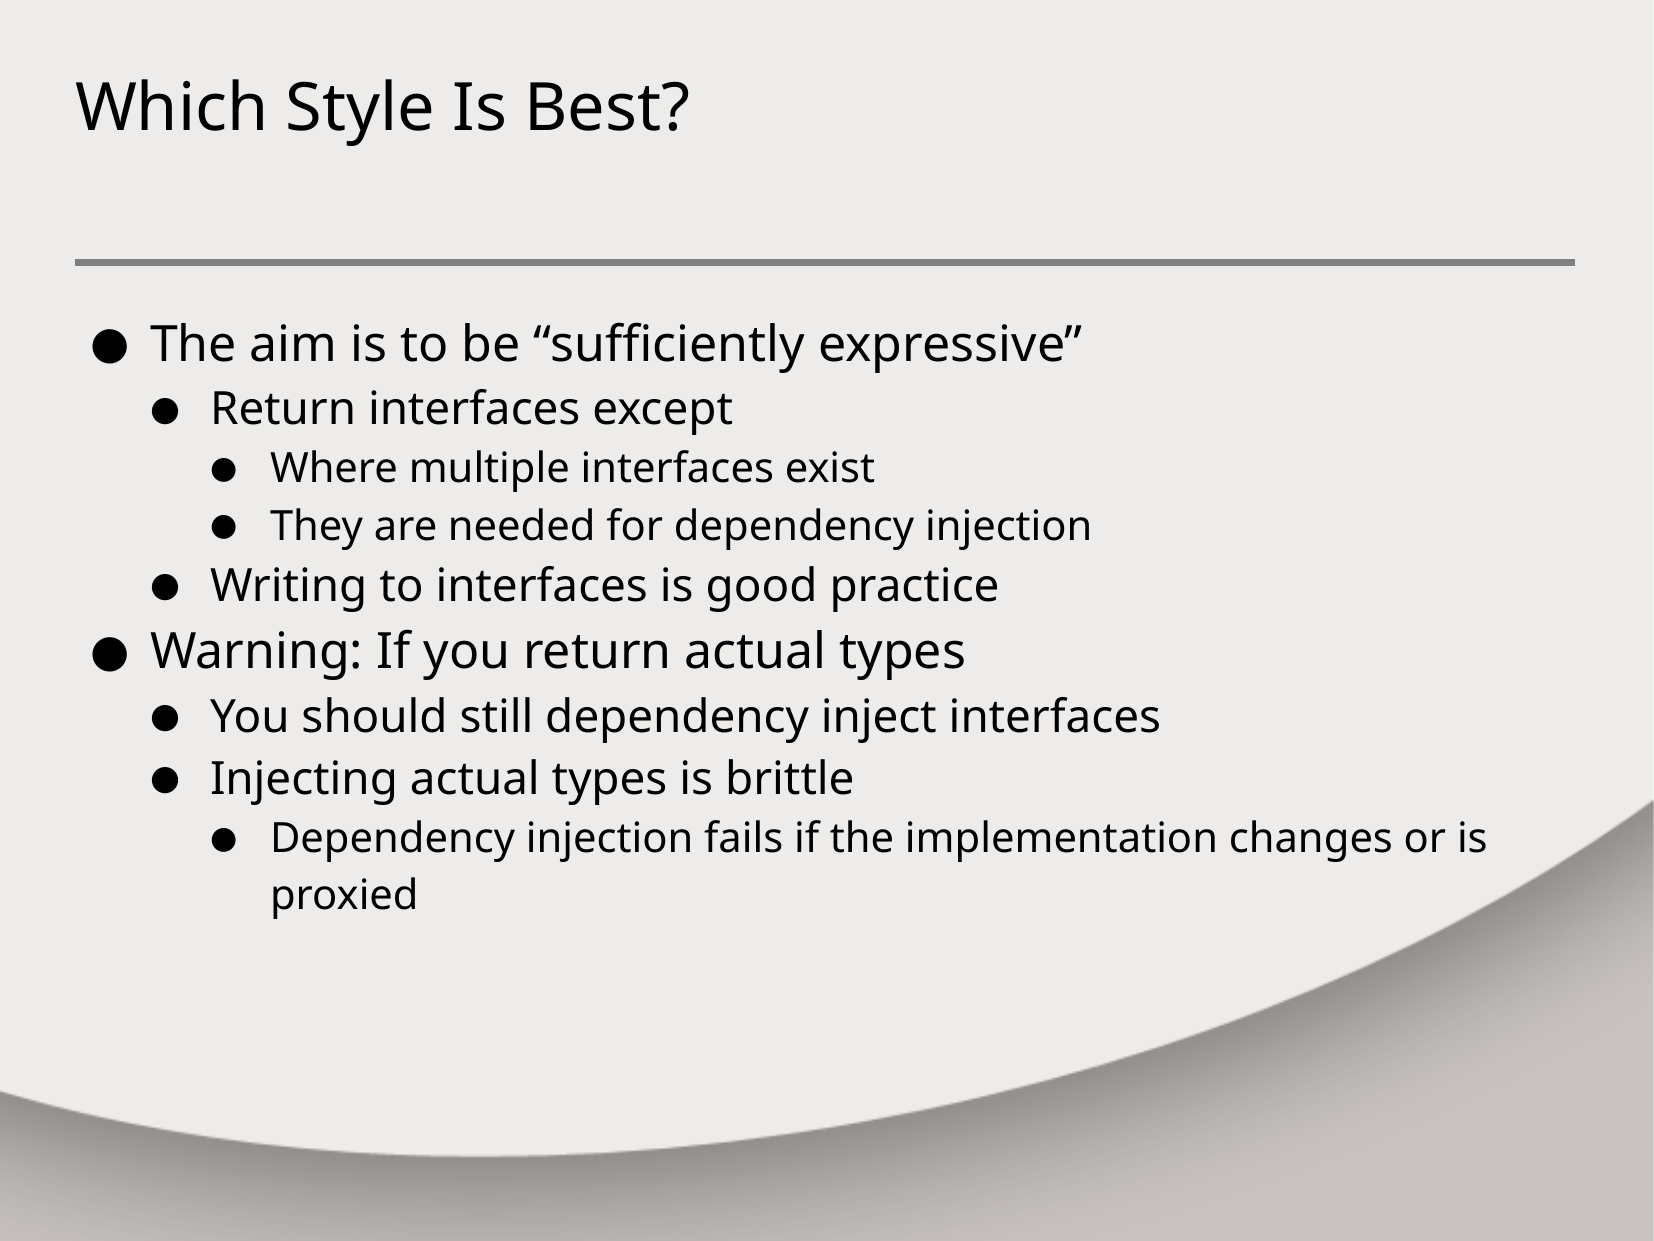

# Which Style Is Best?
The aim is to be “sufficiently expressive”
Return interfaces except
Where multiple interfaces exist
They are needed for dependency injection
Writing to interfaces is good practice
Warning: If you return actual types
You should still dependency inject interfaces
Injecting actual types is brittle
Dependency injection fails if the implementation changes or is proxied